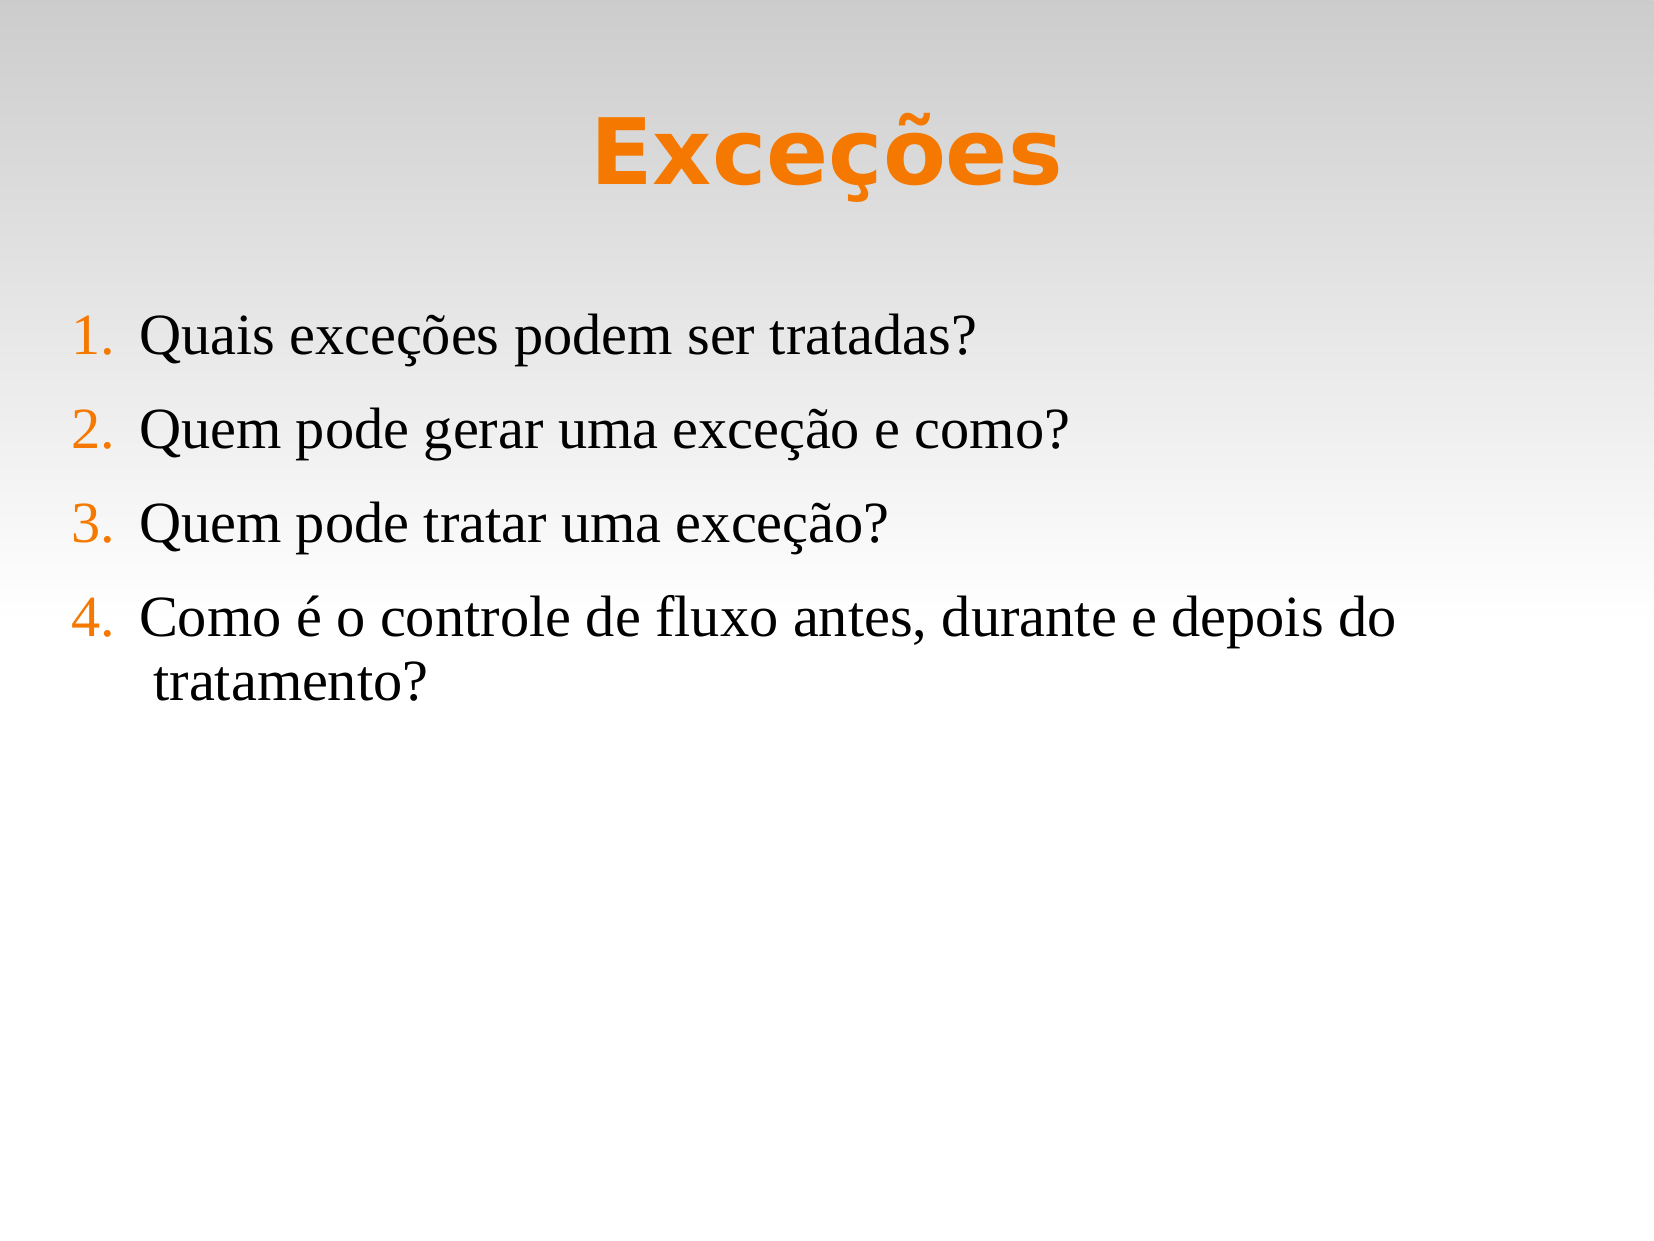

# Exceções
 Quais exceções podem ser tratadas?
 Quem pode gerar uma exceção e como?
 Quem pode tratar uma exceção?
 Como é o controle de fluxo antes, durante e depois do tratamento?